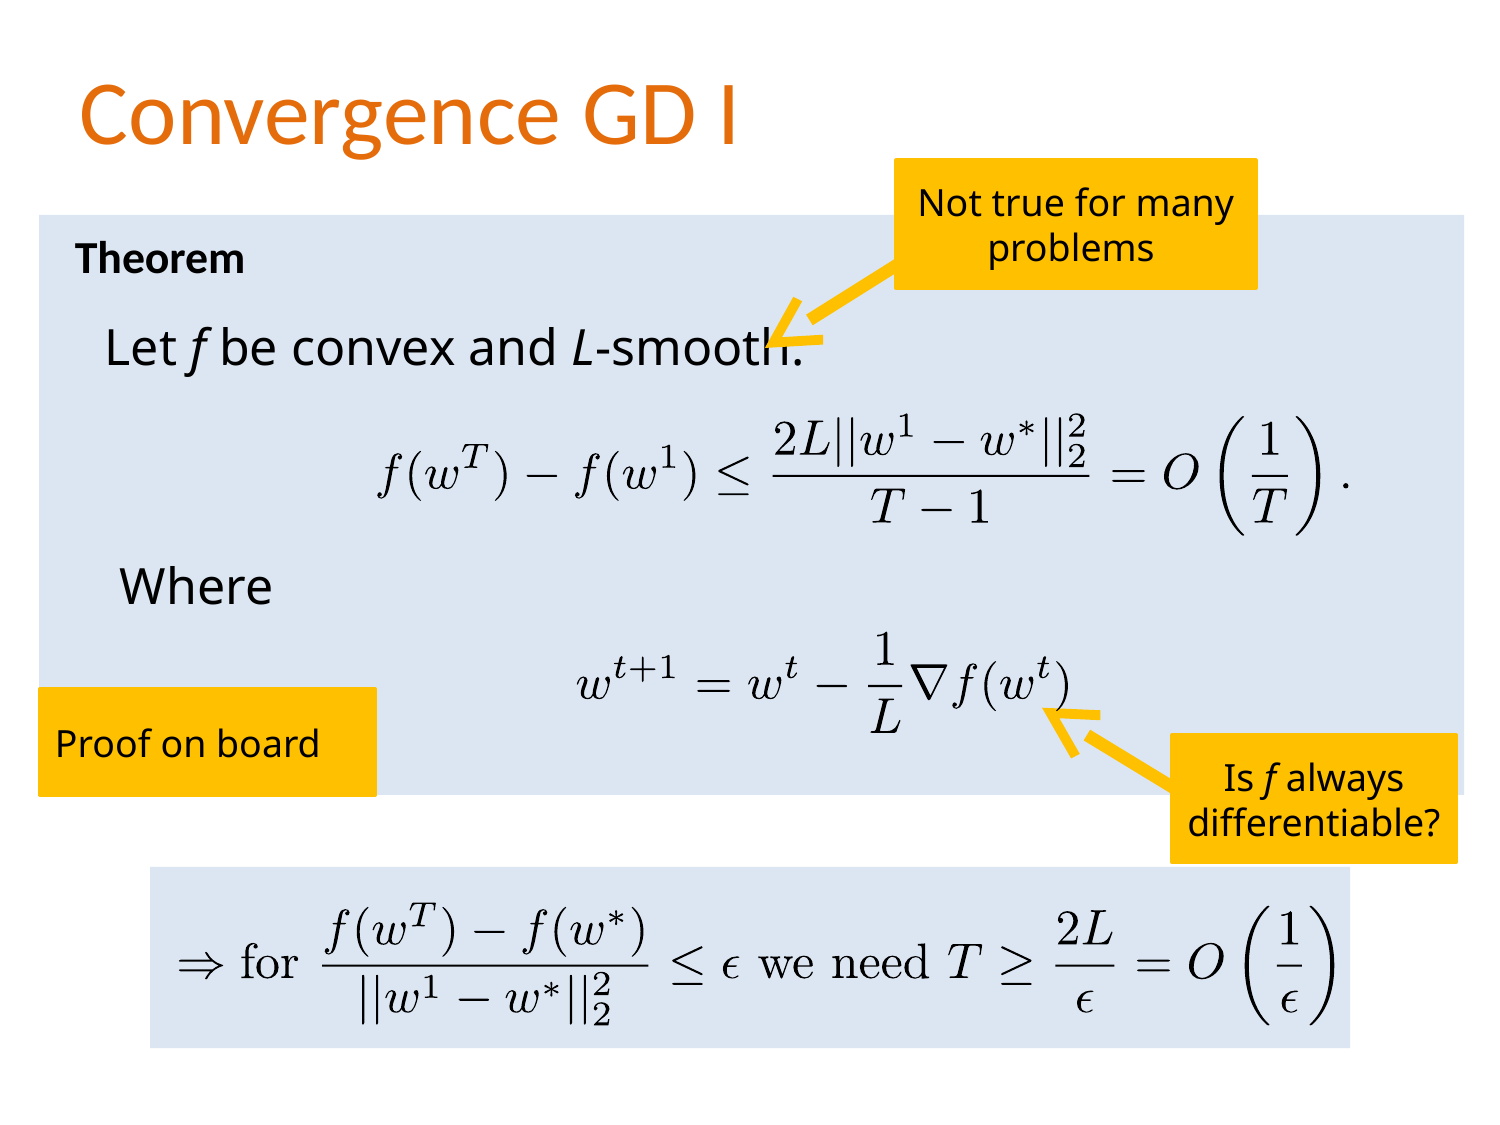

Convergence GD I
Not true for many problems
Theorem
Let f be convex and L-smooth.
Where
Proof on board
Is f always differentiable?